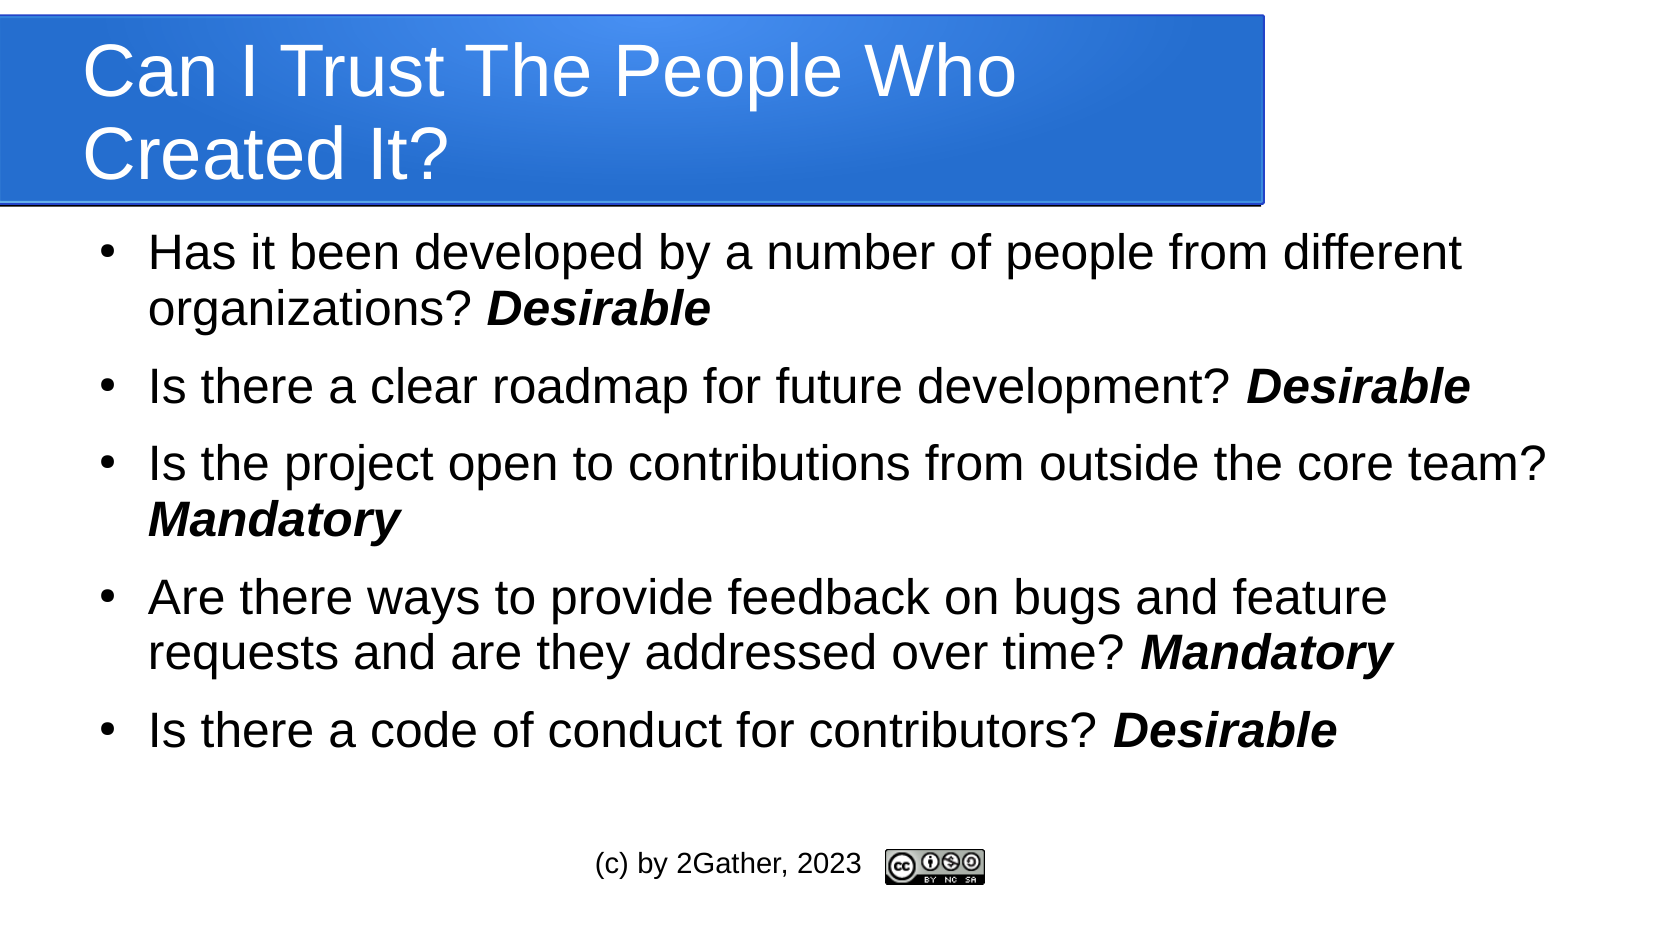

# Can I Trust The People Who Created It?
Has it been developed by a number of people from different organizations? Desirable
Is there a clear roadmap for future development? Desirable
Is the project open to contributions from outside the core team? Mandatory
Are there ways to provide feedback on bugs and feature requests and are they addressed over time? Mandatory
Is there a code of conduct for contributors? Desirable